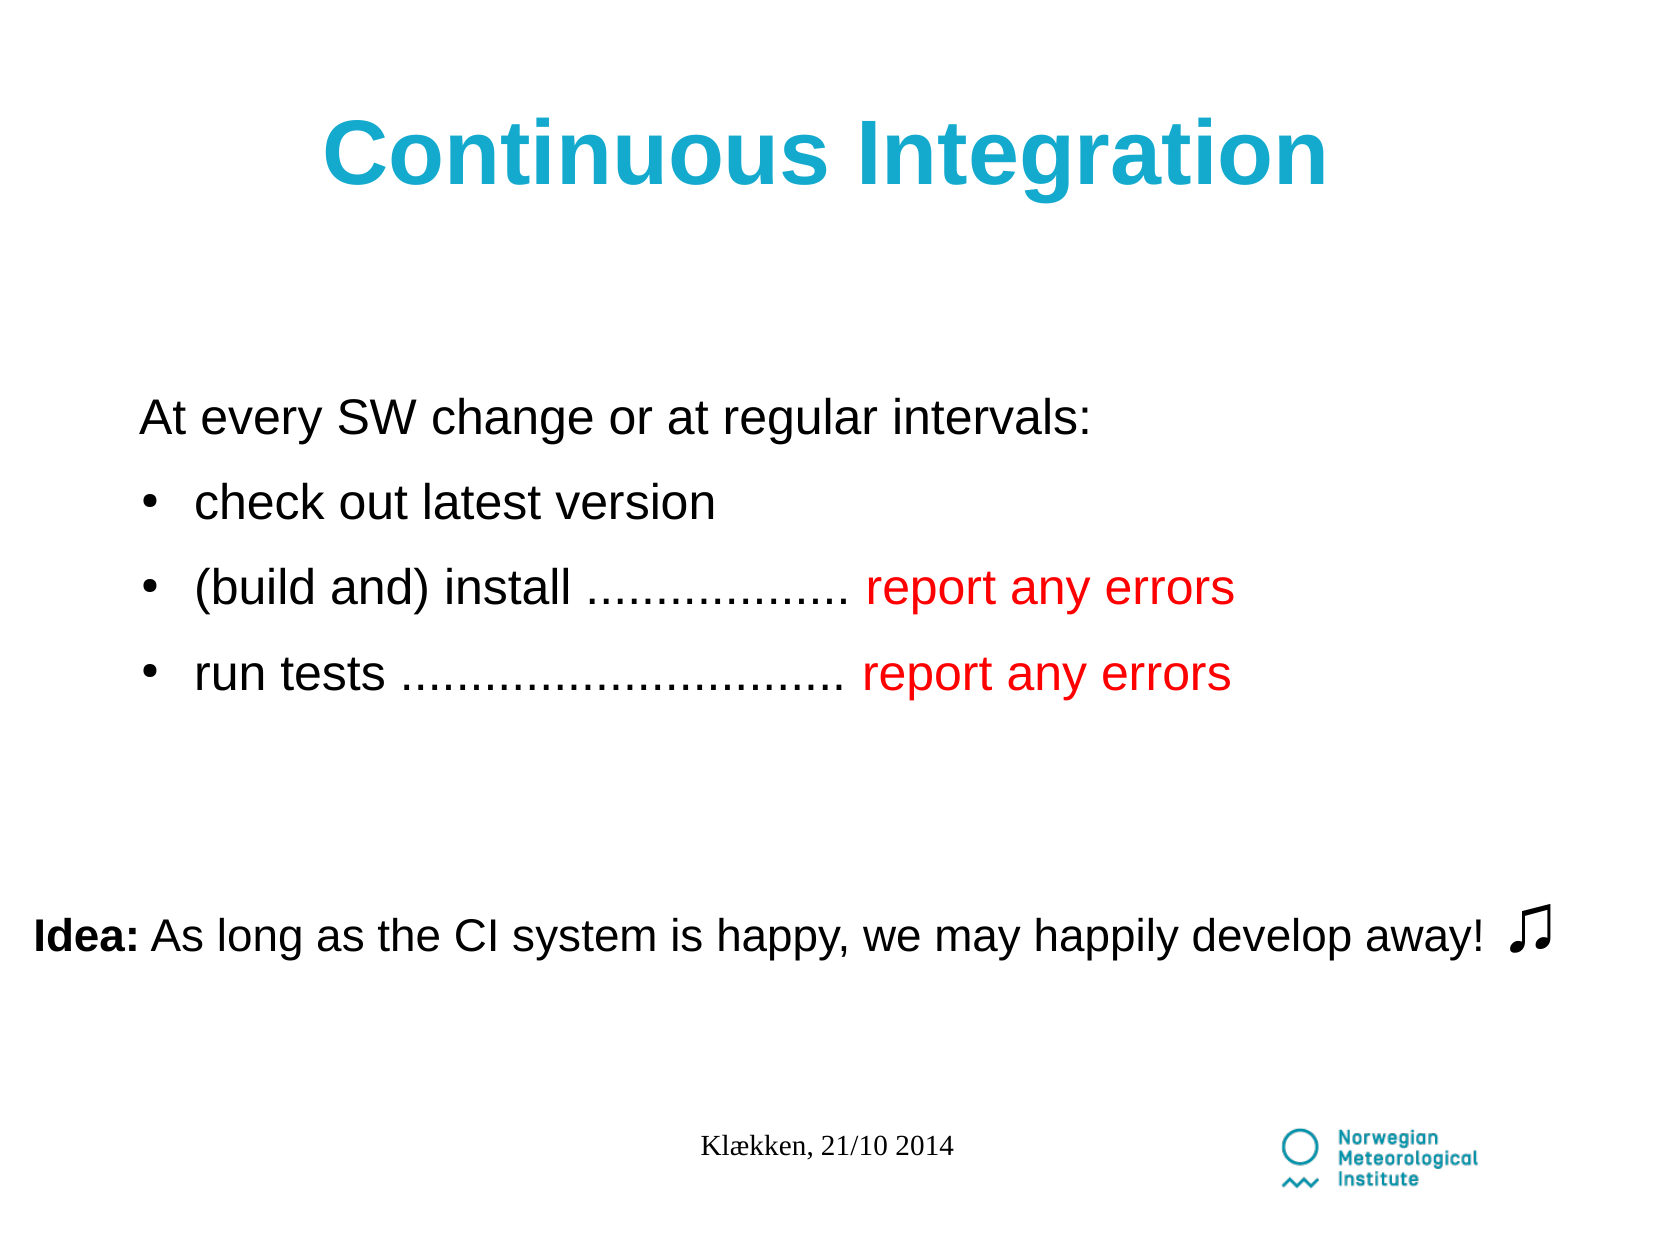

# Continuous Integration
At every SW change or at regular intervals:
check out latest version
(build and) install ................... report any errors
run tests ................................ report any errors
Idea: As long as the CI system is happy, we may happily develop away! ♫
Klækken, 21/10 2014